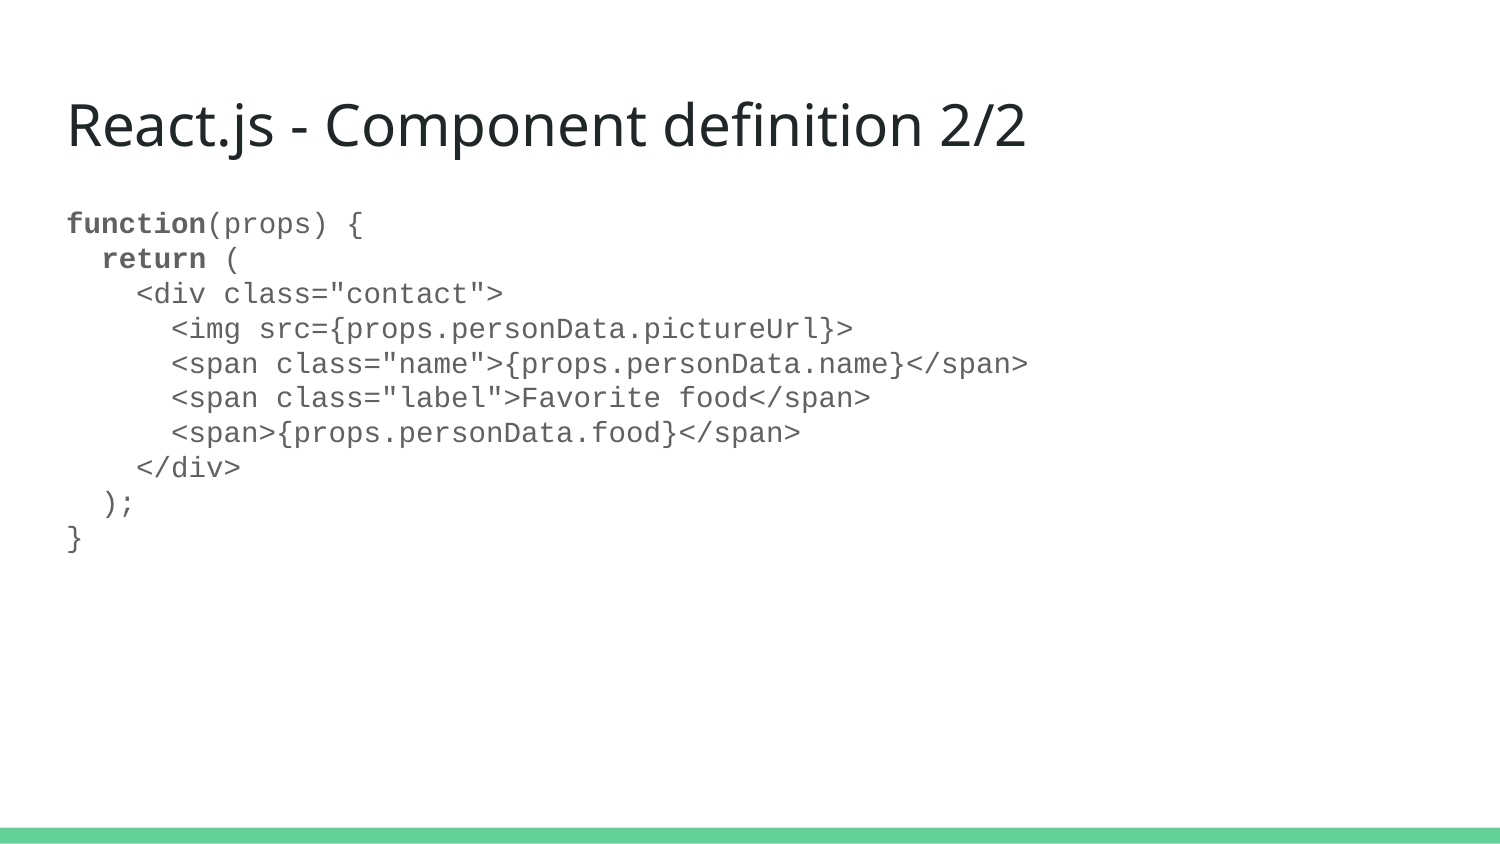

# React.js - Component definition 2/2
function(props) {
 return (
 <div class="contact">
 <img src={props.personData.pictureUrl}>
 <span class="name">{props.personData.name}</span>
 <span class="label">Favorite food</span>
 <span>{props.personData.food}</span>
 </div>
 );
}